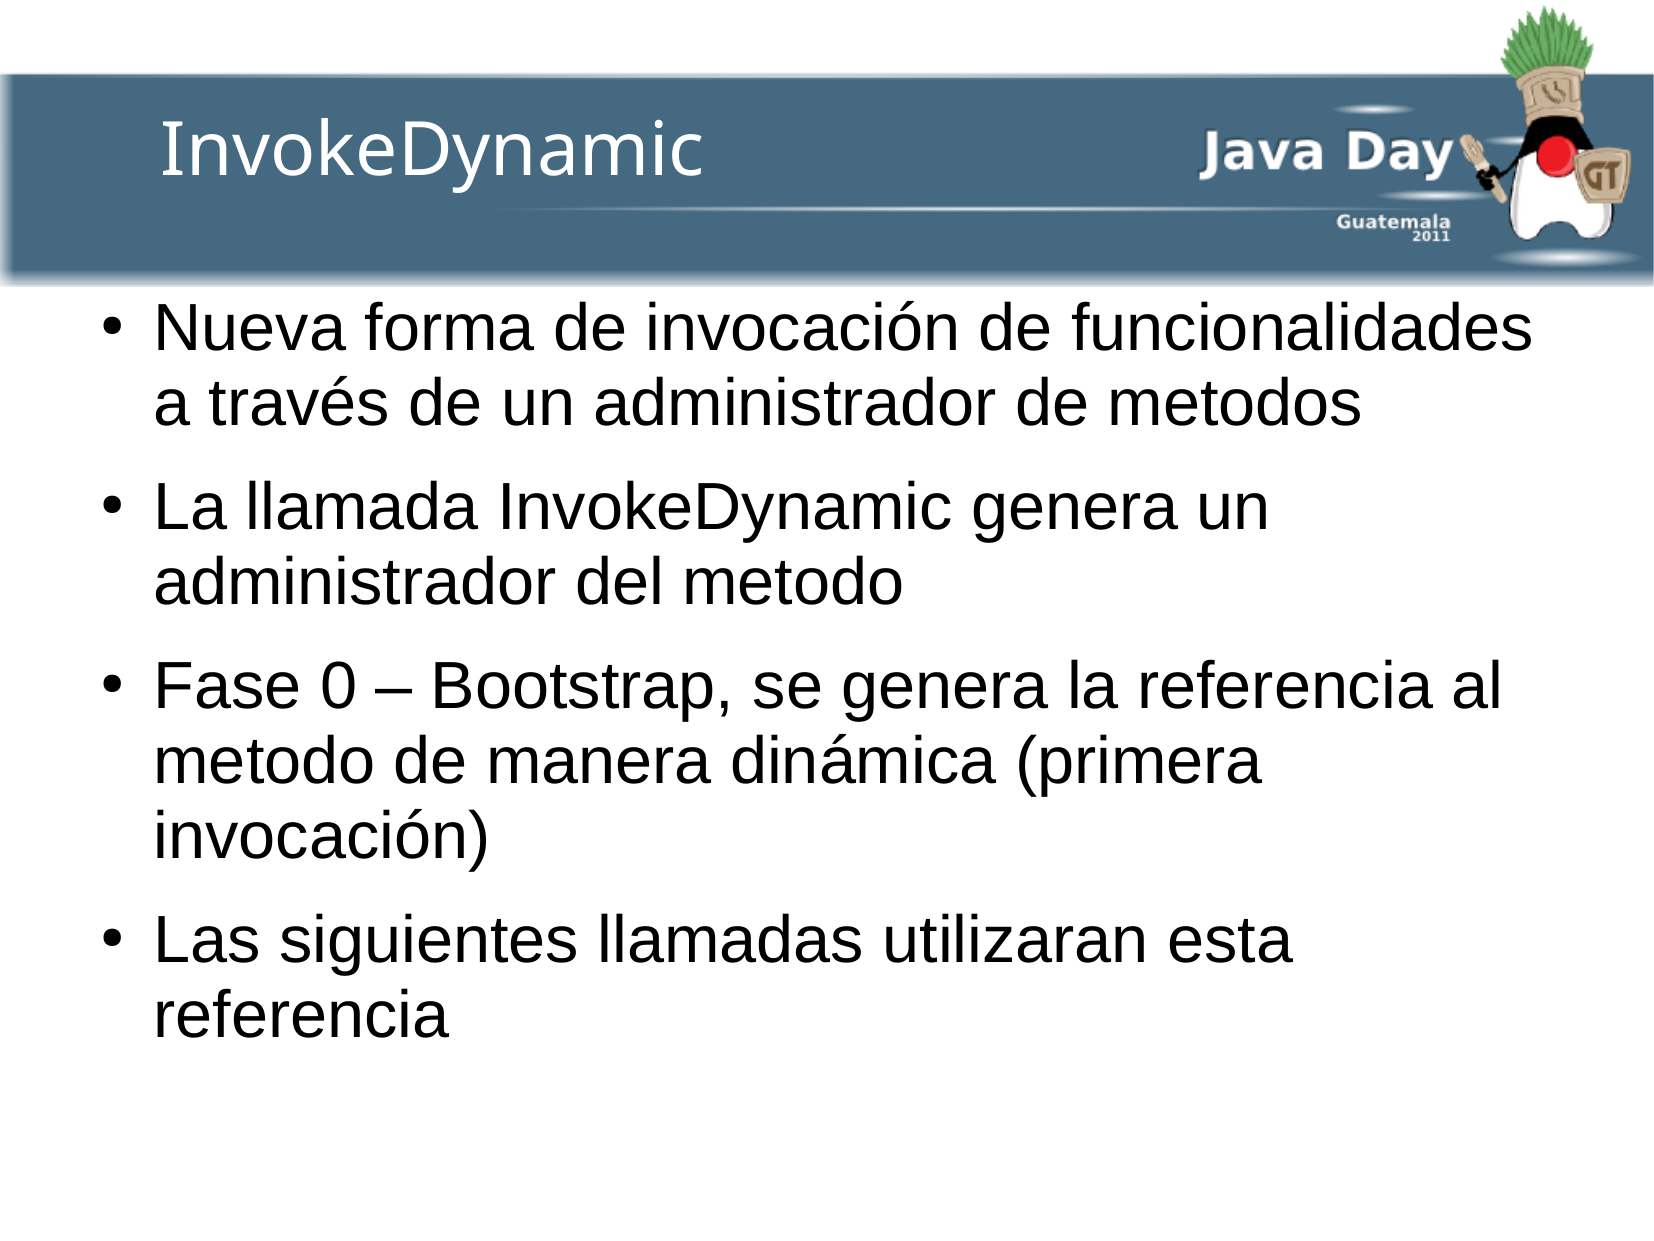

InvokeDynamic
# Nueva forma de invocación de funcionalidades a través de un administrador de metodos
La llamada InvokeDynamic genera un administrador del metodo
Fase 0 – Bootstrap, se genera la referencia al metodo de manera dinámica (primera invocación)
Las siguientes llamadas utilizaran esta referencia